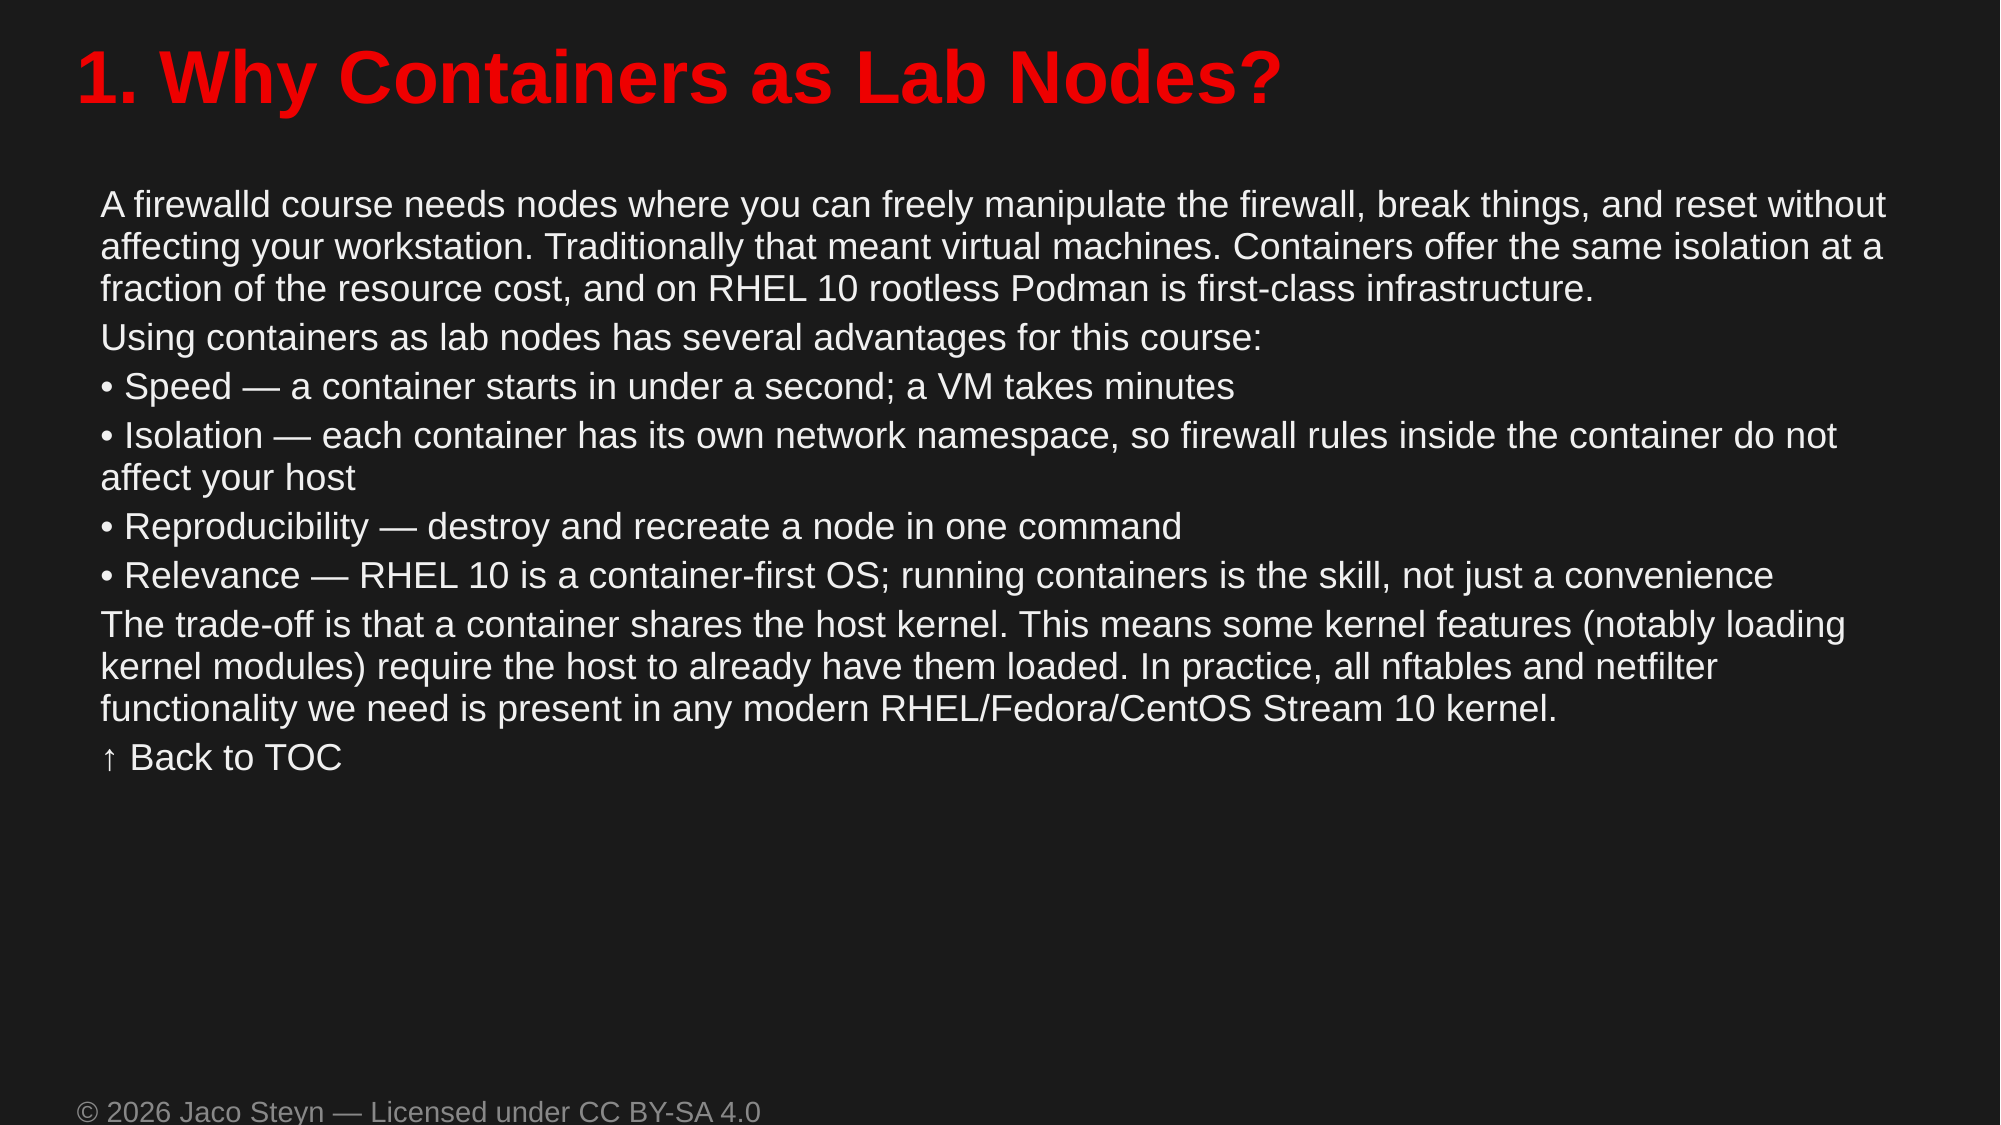

1. Why Containers as Lab Nodes?
A firewalld course needs nodes where you can freely manipulate the firewall, break things, and reset without affecting your workstation. Traditionally that meant virtual machines. Containers offer the same isolation at a fraction of the resource cost, and on RHEL 10 rootless Podman is first-class infrastructure.
Using containers as lab nodes has several advantages for this course:
• Speed — a container starts in under a second; a VM takes minutes
• Isolation — each container has its own network namespace, so firewall rules inside the container do not affect your host
• Reproducibility — destroy and recreate a node in one command
• Relevance — RHEL 10 is a container-first OS; running containers is the skill, not just a convenience
The trade-off is that a container shares the host kernel. This means some kernel features (notably loading kernel modules) require the host to already have them loaded. In practice, all nftables and netfilter functionality we need is present in any modern RHEL/Fedora/CentOS Stream 10 kernel.
↑ Back to TOC
© 2026 Jaco Steyn — Licensed under CC BY-SA 4.0